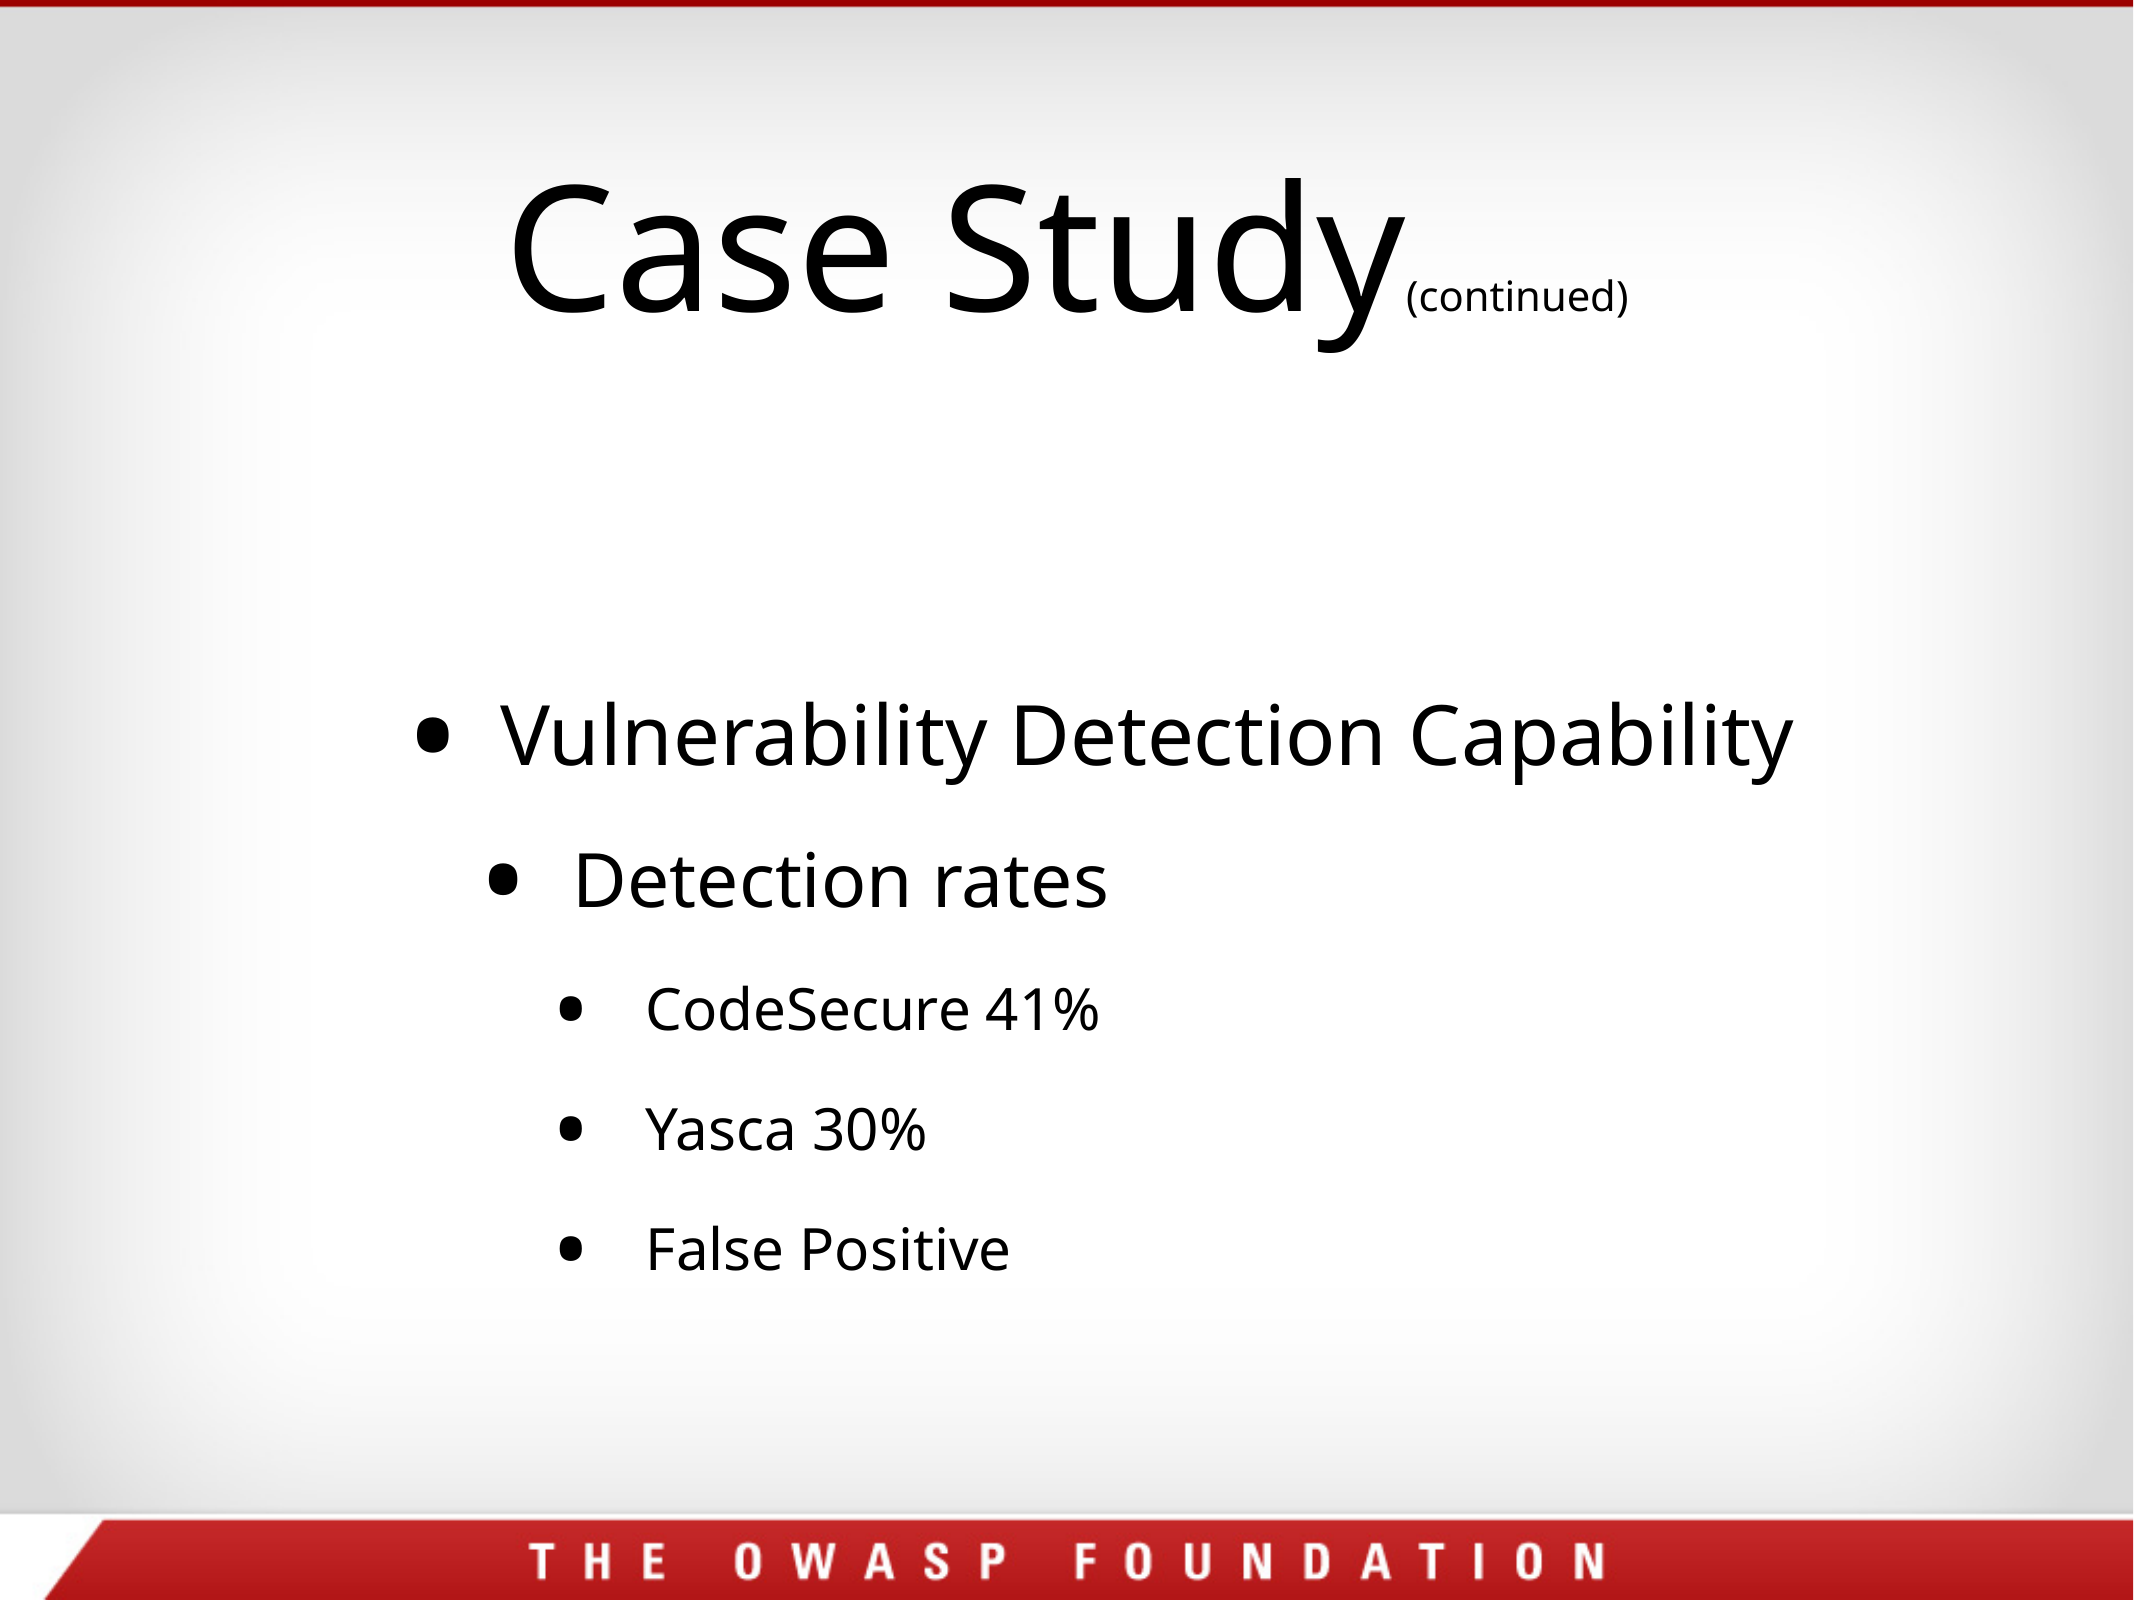

# Case Study(continued)
Vulnerability Detection Capability
Detection rates
CodeSecure 41%
Yasca 30%
False Positive